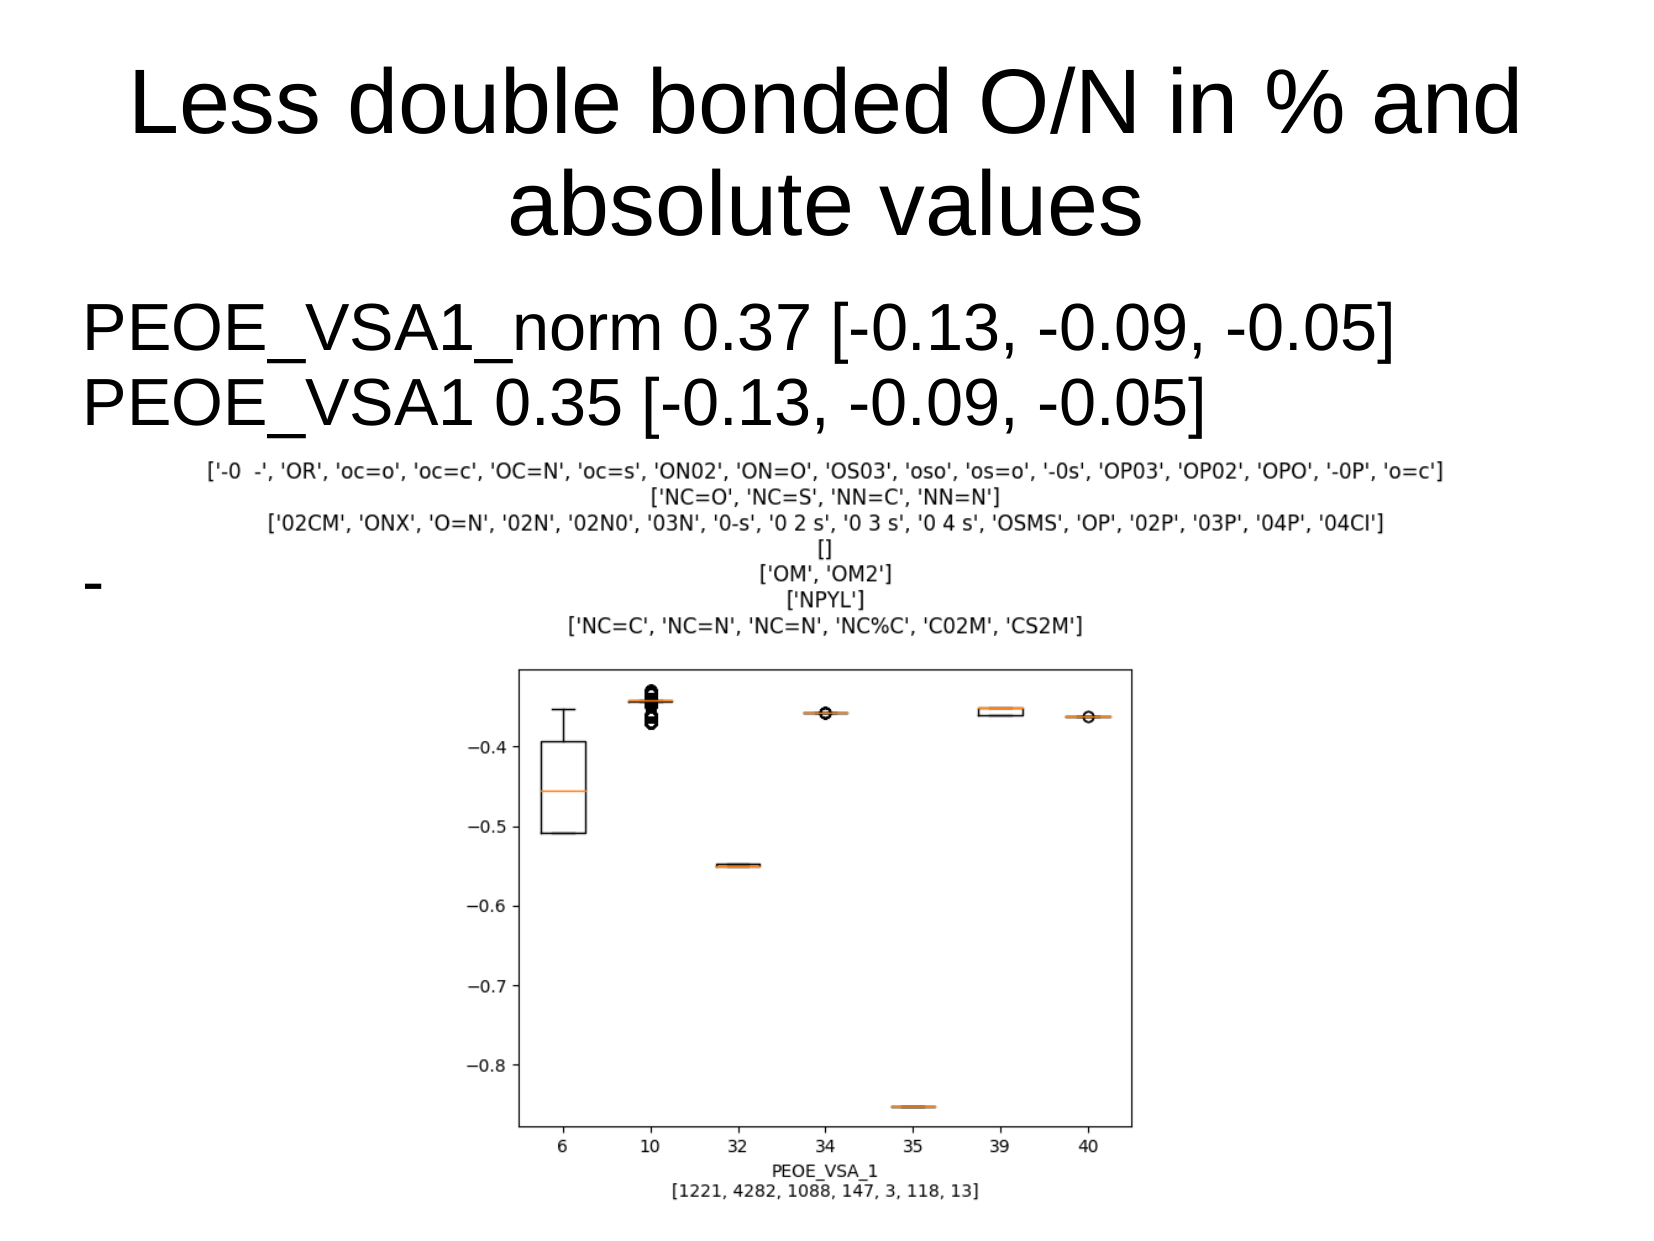

# Less double bonded O/N in % and absolute values
PEOE_VSA1_norm 0.37 [-0.13, -0.09, -0.05]
PEOE_VSA1 0.35 [-0.13, -0.09, -0.05]
-